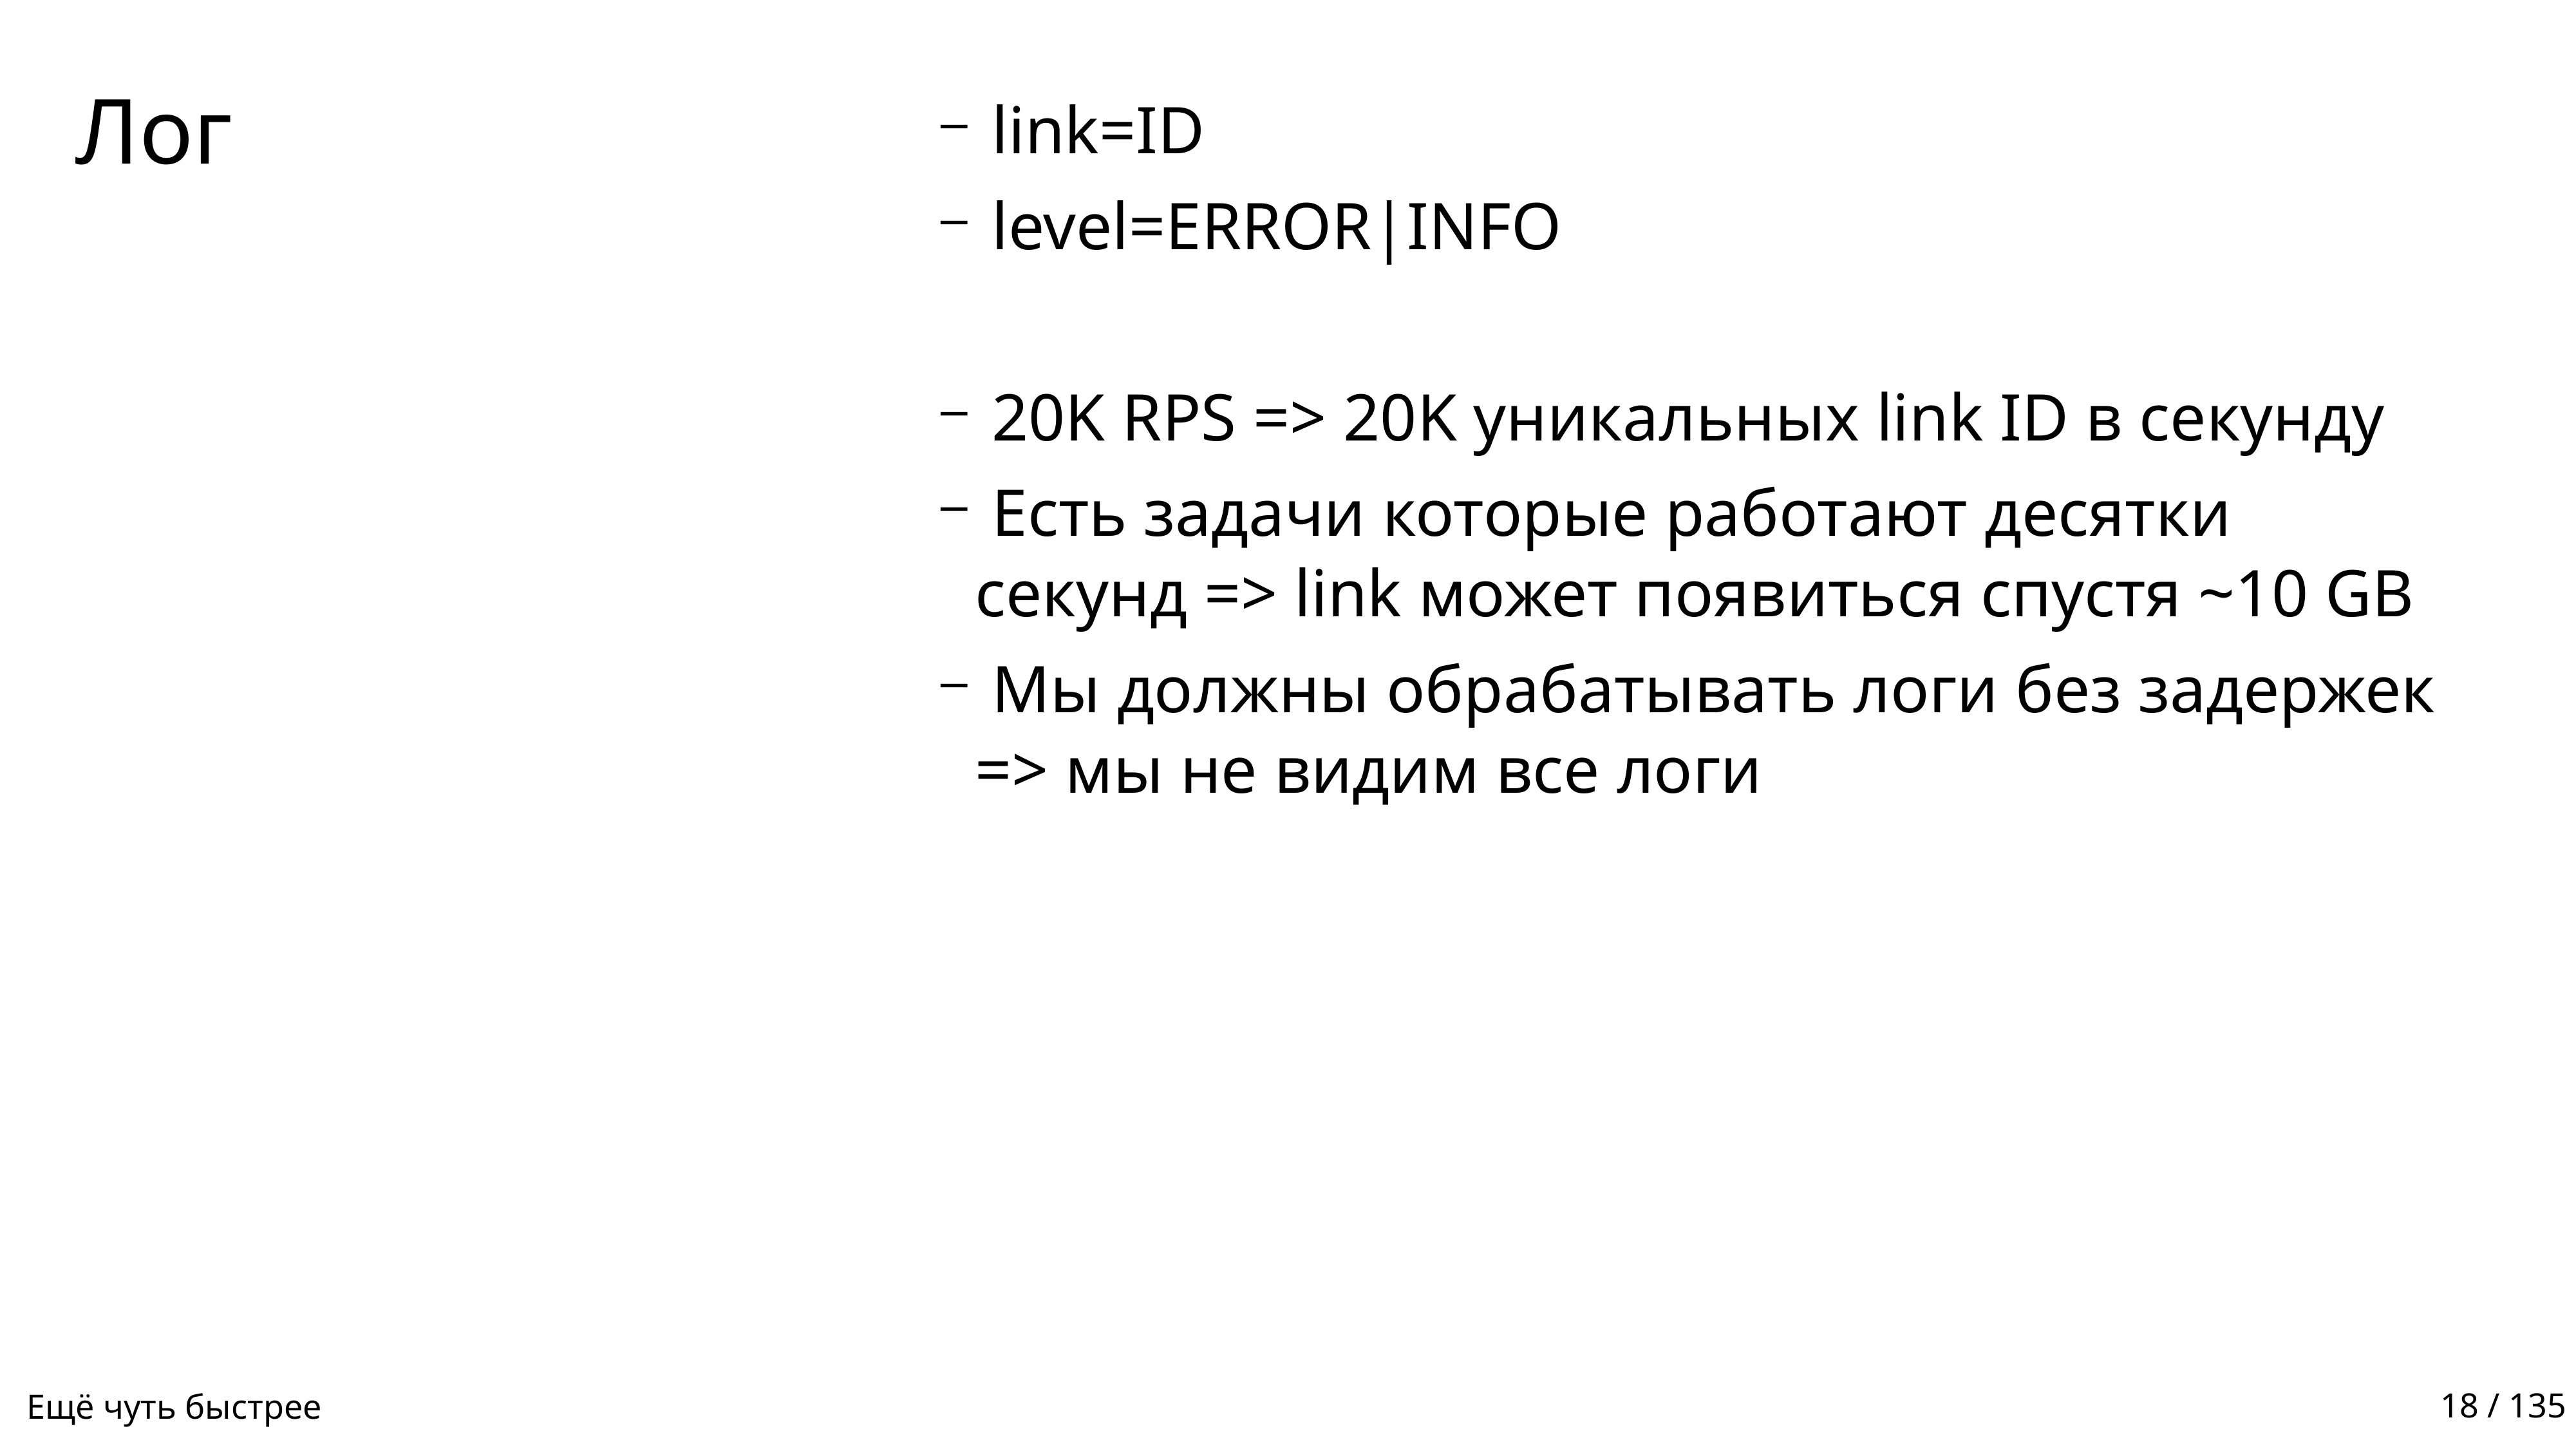

# Лог
 link=ID
 level=ERROR|INFO
 20K RPS => 20K уникальных link ID в секунду
 Есть задачи которые работают десятки секунд => link может появиться спустя ~10 GB
 Мы должны обрабатывать логи без задержек => мы не видим все логи
Ещё чуть быстрее